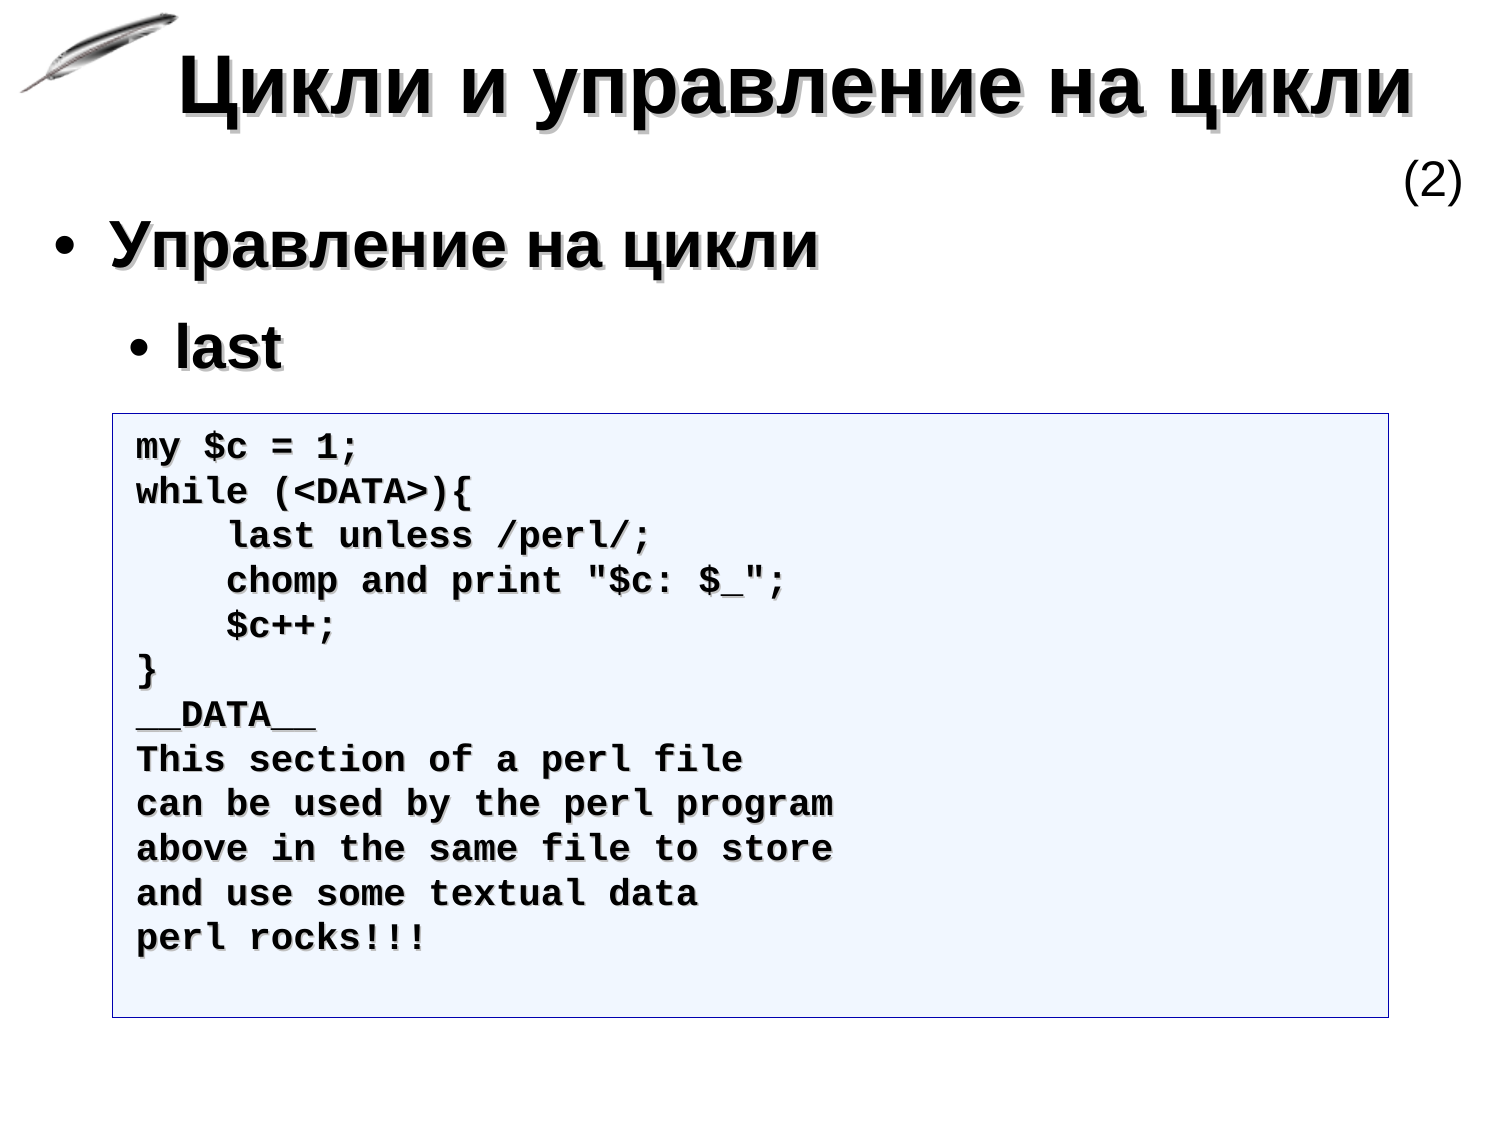

# Цикли и управление на цикли
(2)
Управление на цикли
last
my $c = 1;
while (<DATA>){
 last unless /perl/;
 chomp and print "$c: $_";
 $c++;
}
__DATA__
This section of a perl file
can be used by the perl program
above in the same file to store
and use some textual data
perl rocks!!!